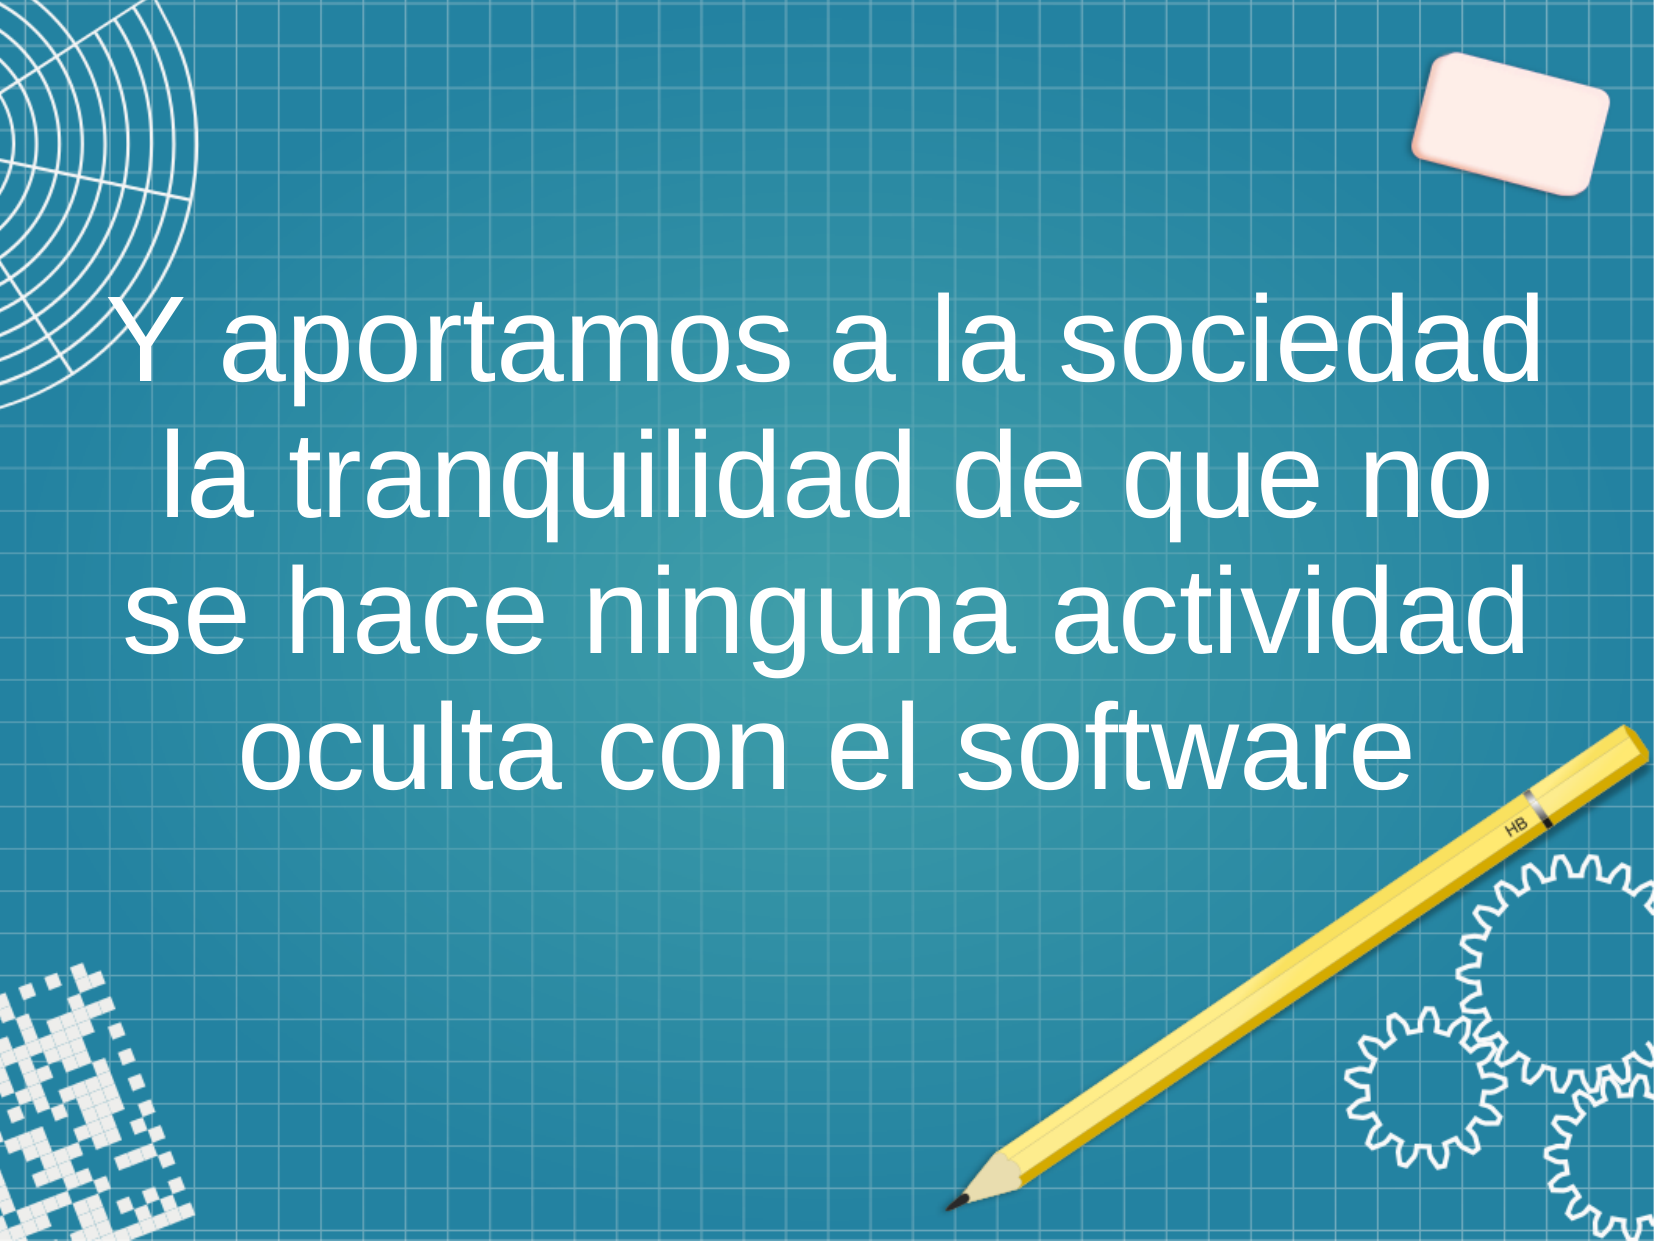

# Y aportamos a la sociedad la tranquilidad de que no se hace ninguna actividad oculta con el software